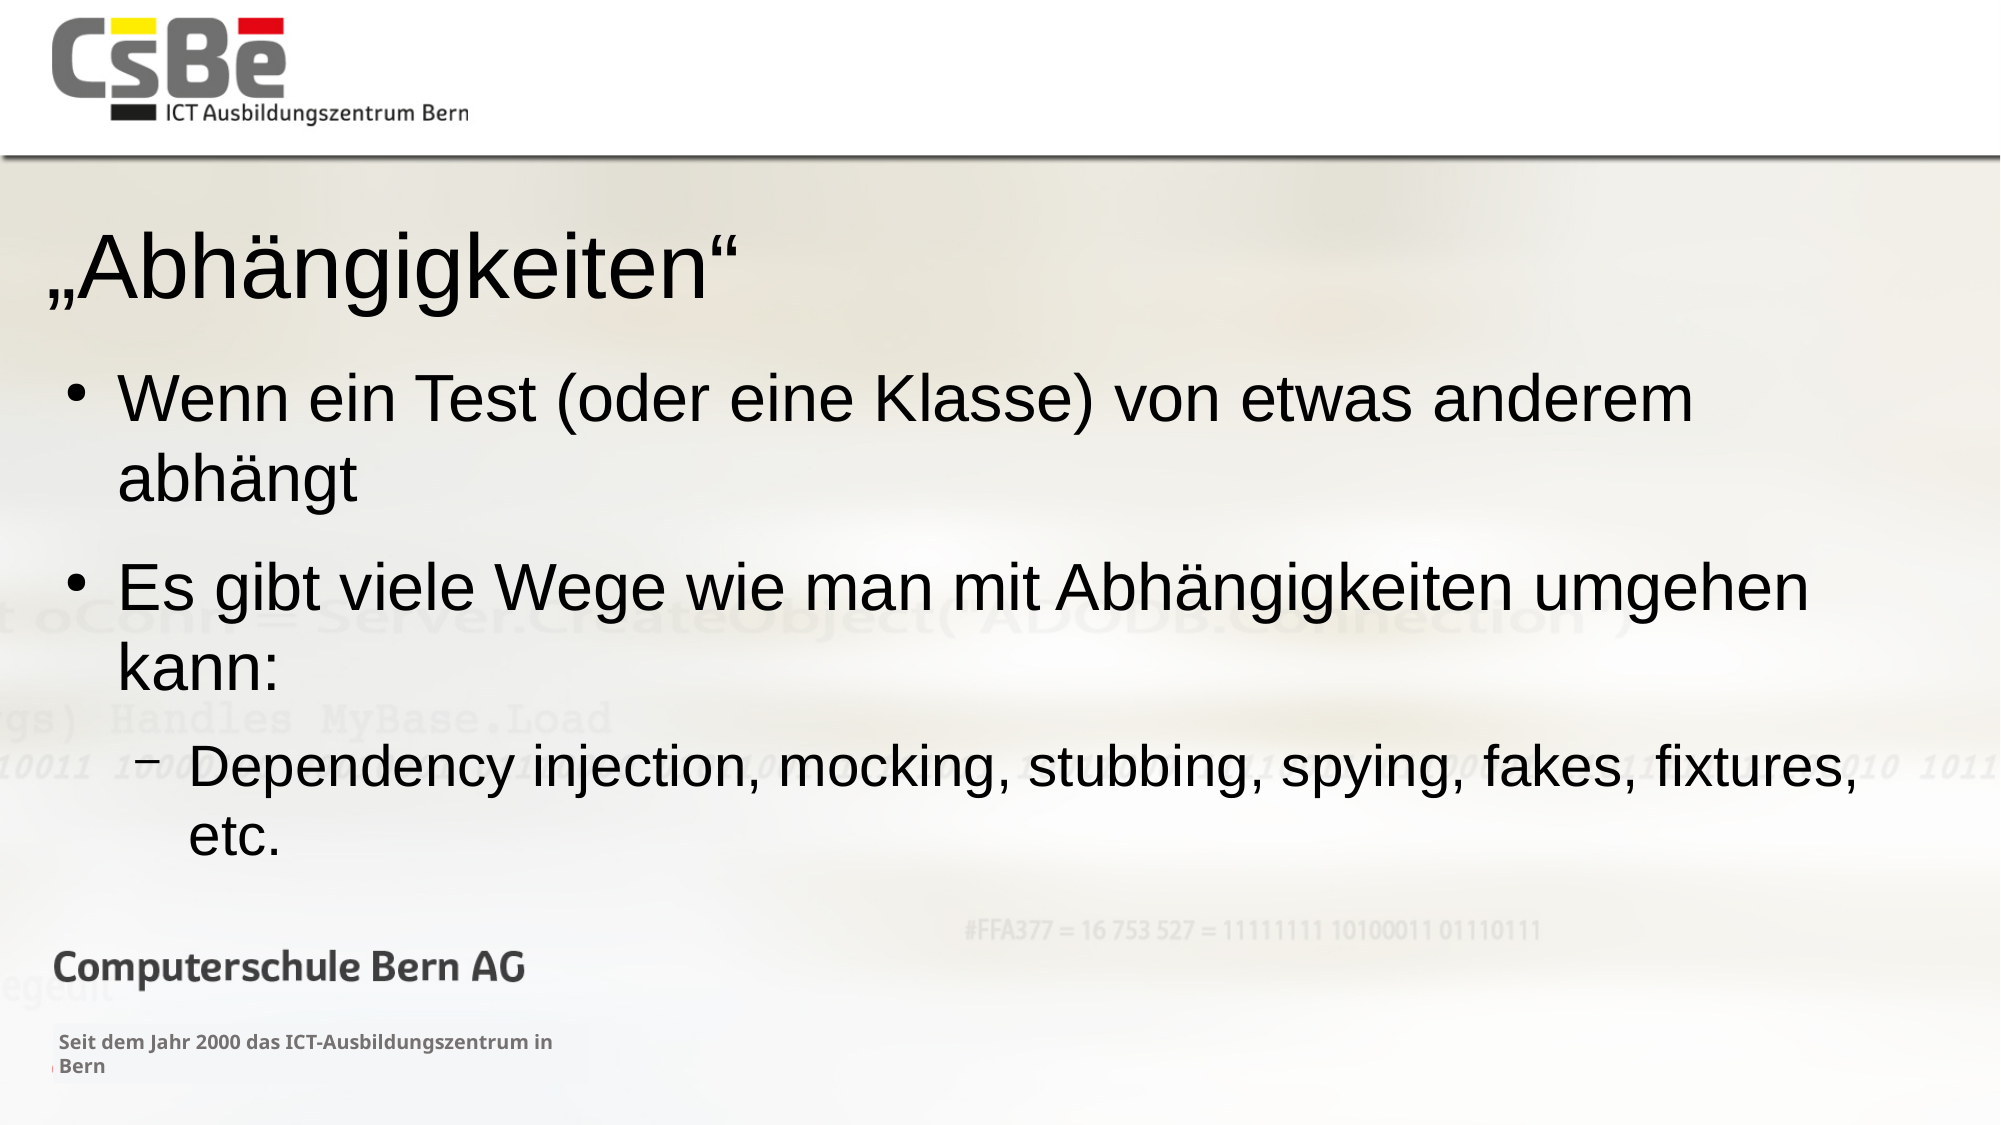

„Abhängigkeiten“
# Wenn ein Test (oder eine Klasse) von etwas anderem abhängt
Es gibt viele Wege wie man mit Abhängigkeiten umgehen kann:
Dependency injection, mocking, stubbing, spying, fakes, fixtures, etc.